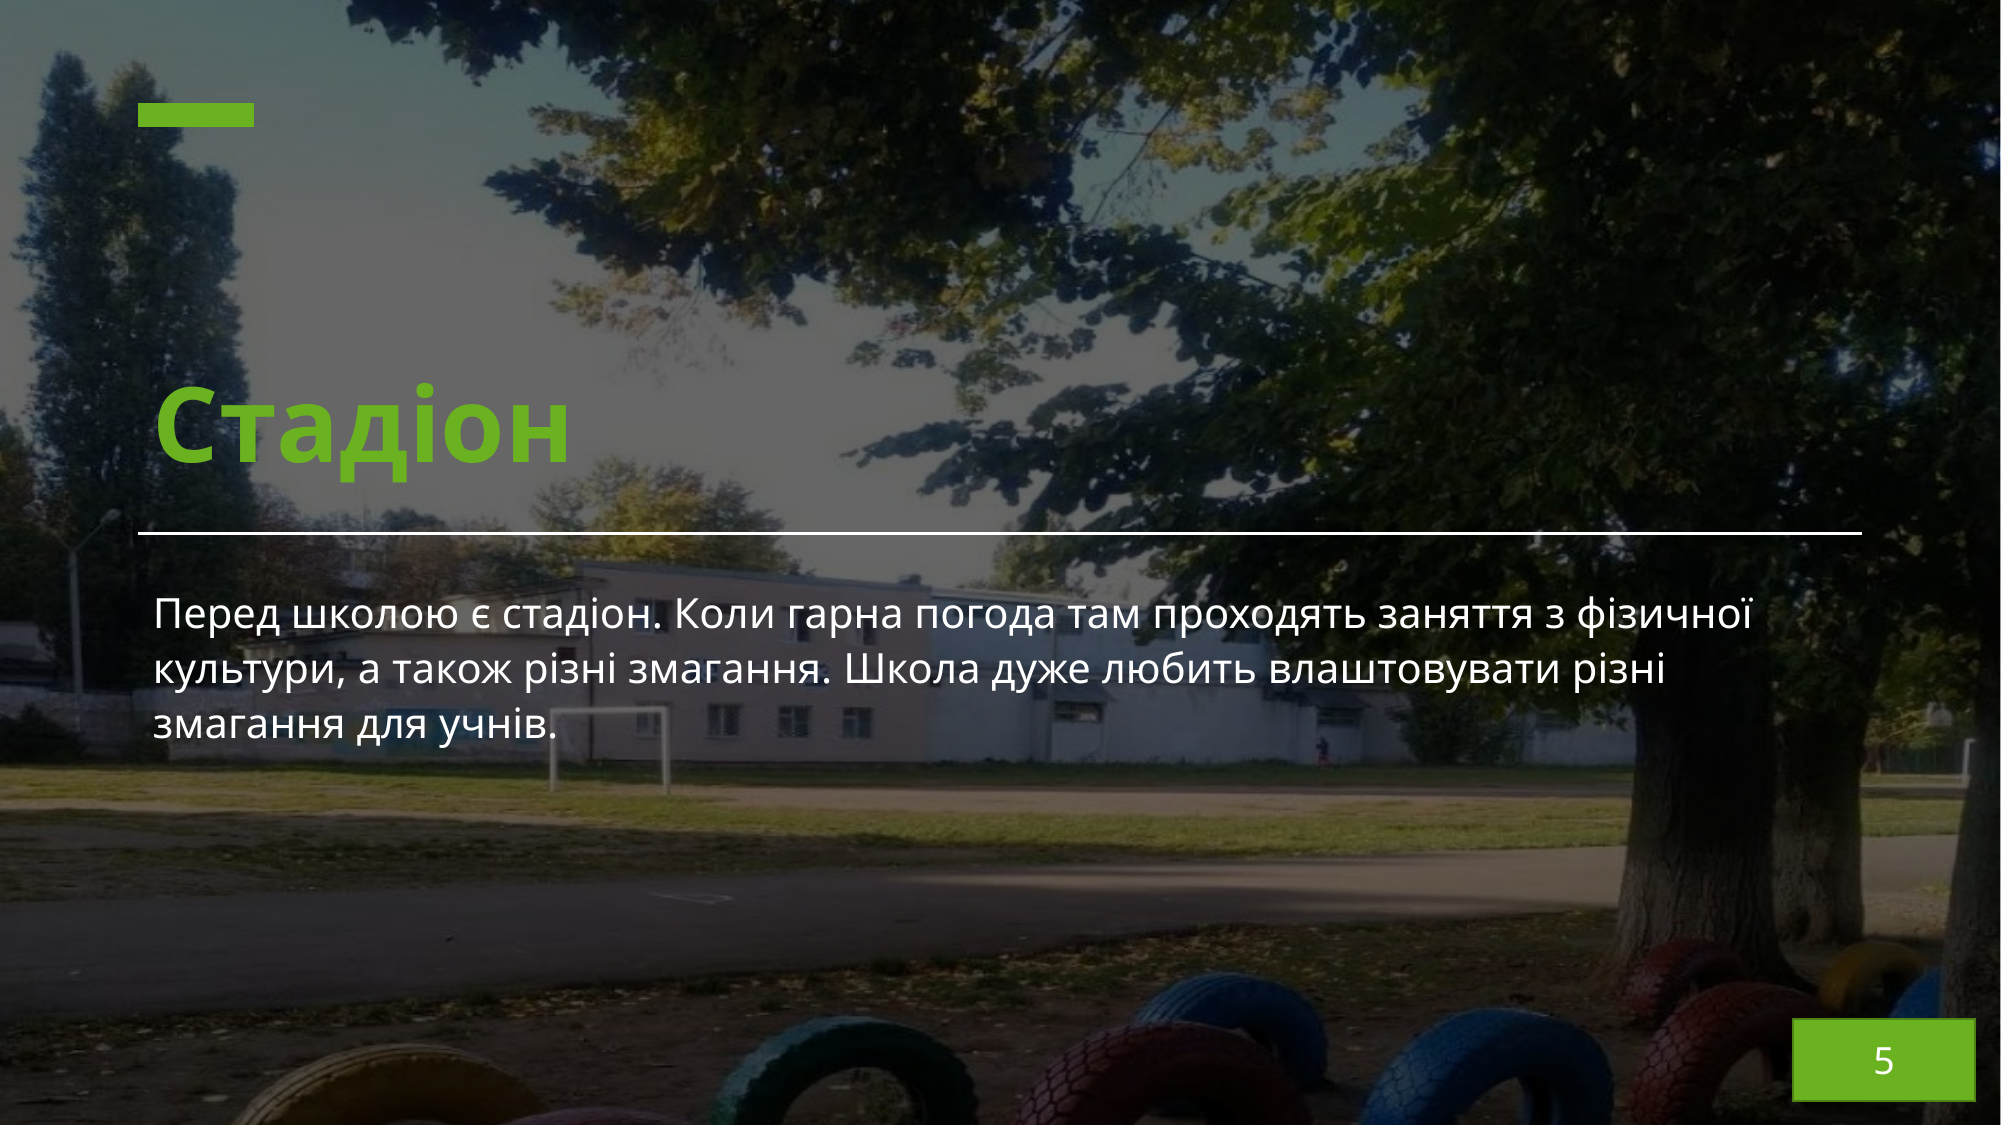

# Стадіон
Перед школою є стадіон. Коли гарна погода там проходять заняття з фізичної культури, а також різні змагання. Школа дуже любить влаштовувати різні змагання для учнів.
5